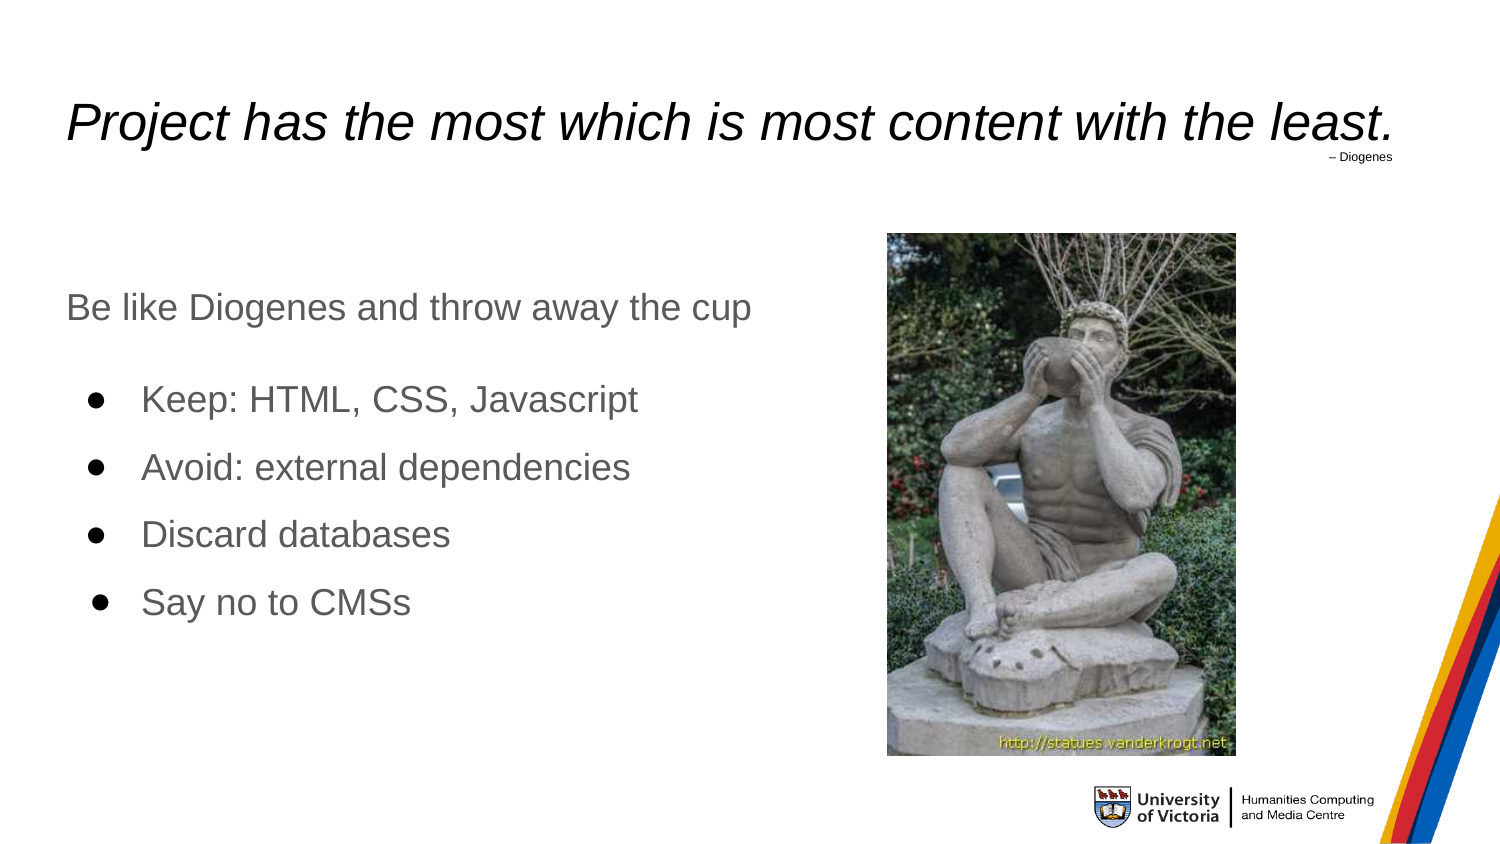

# Project has the most which is most content with the least.
– Diogenes
Be like Diogenes and throw away the cup
Keep: HTML, CSS, Javascript
Avoid: external dependencies
Discard databases
Say no to CMSs